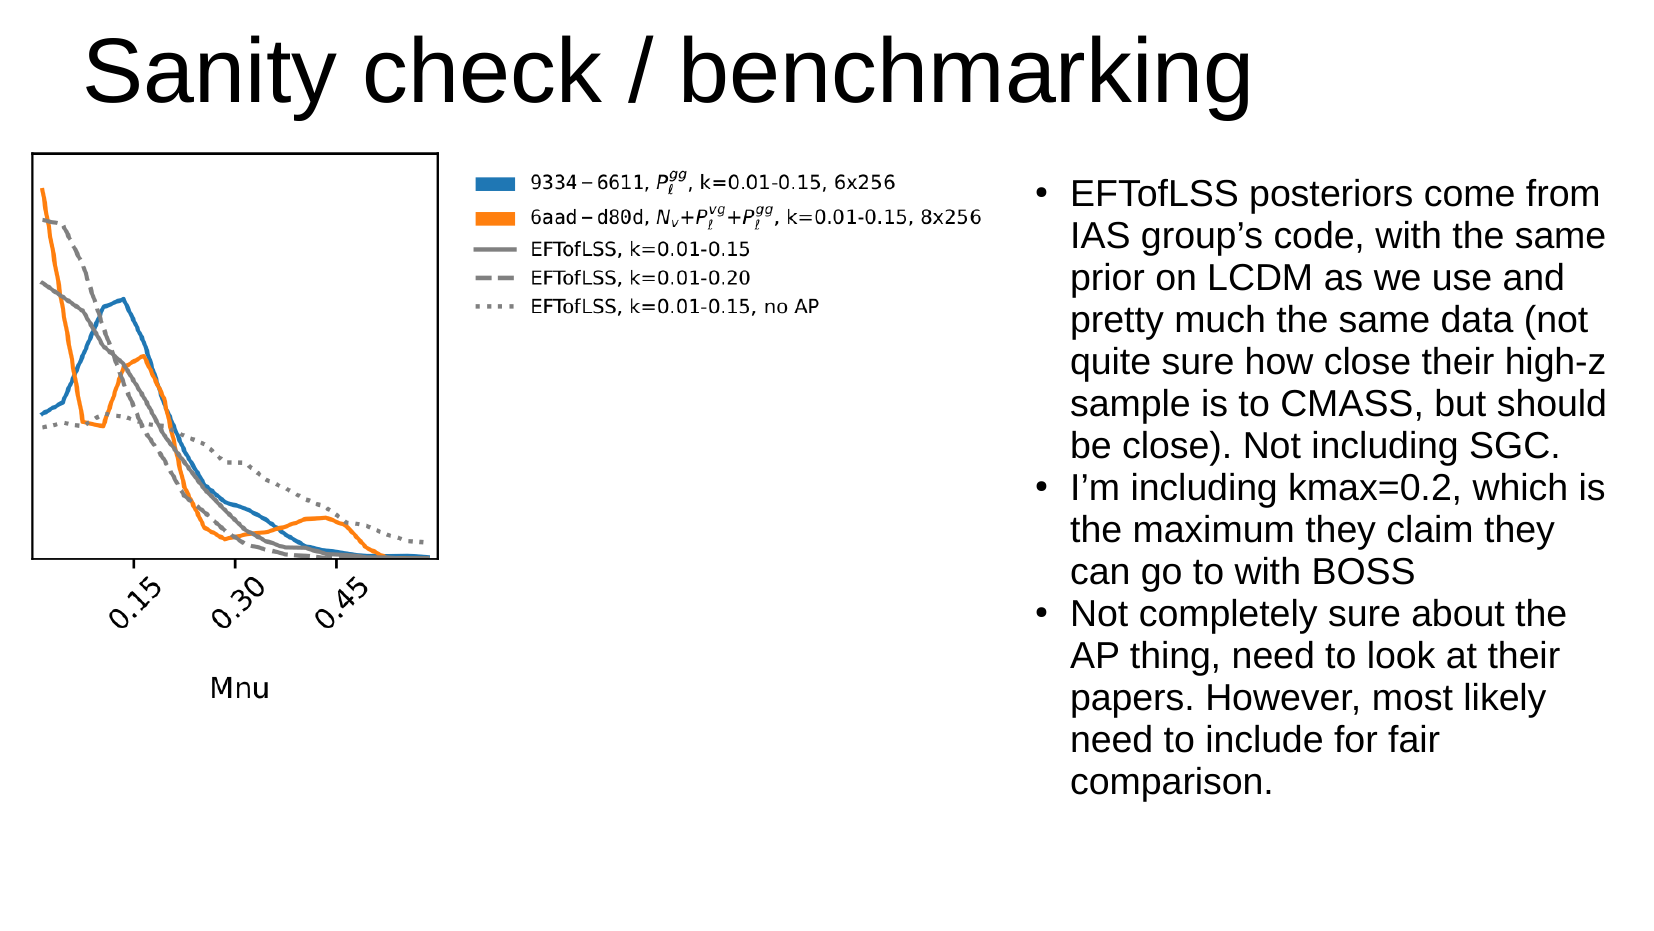

# Sanity check / benchmarking
EFTofLSS posteriors come from IAS group’s code, with the same prior on LCDM as we use and pretty much the same data (not quite sure how close their high-z sample is to CMASS, but should be close). Not including SGC.
I’m including kmax=0.2, which is the maximum they claim they can go to with BOSS
Not completely sure about the AP thing, need to look at their papers. However, most likely need to include for fair comparison.